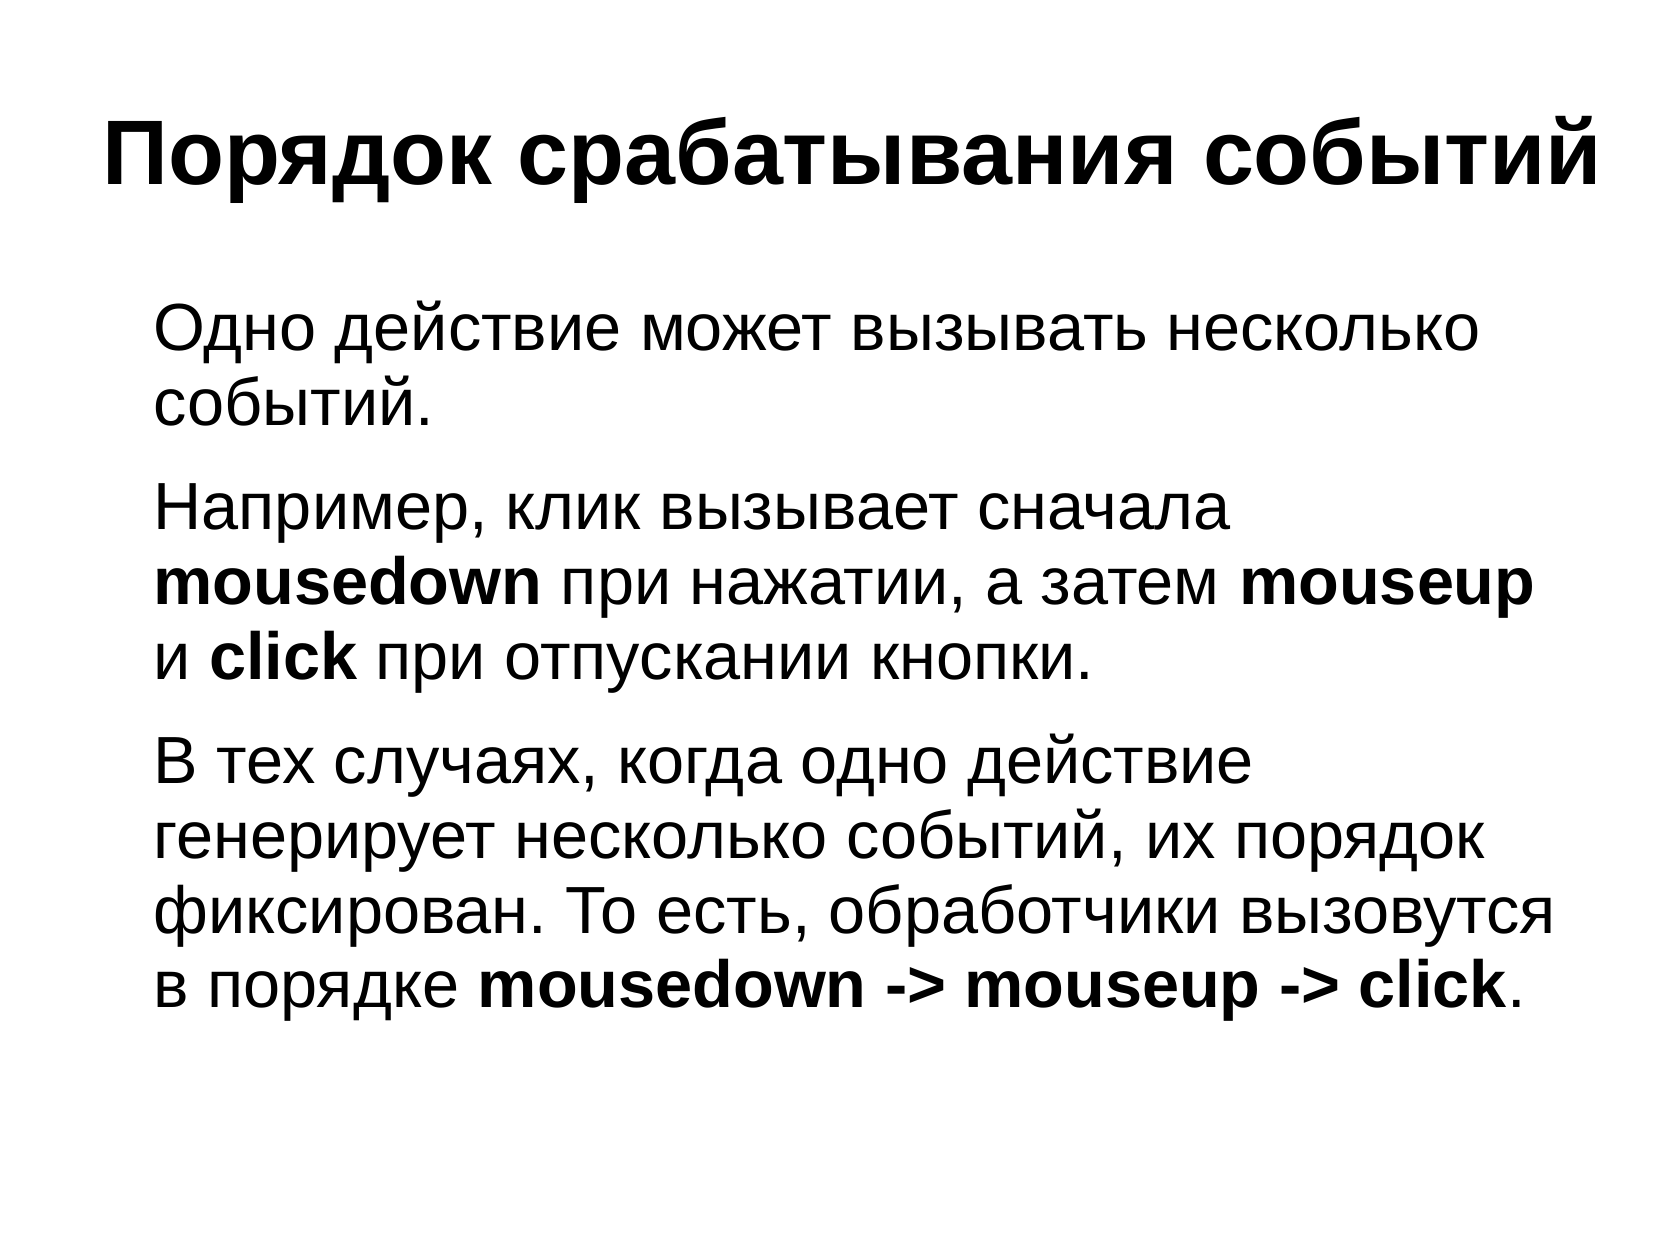

# Порядок срабатывания событий
Одно действие может вызывать несколько событий.
Например, клик вызывает сначала mousedown при нажатии, а затем mouseup и click при отпускании кнопки.
В тех случаях, когда одно действие генерирует несколько событий, их порядок фиксирован. То есть, обработчики вызовутся в порядке mousedown -> mouseup -> click.